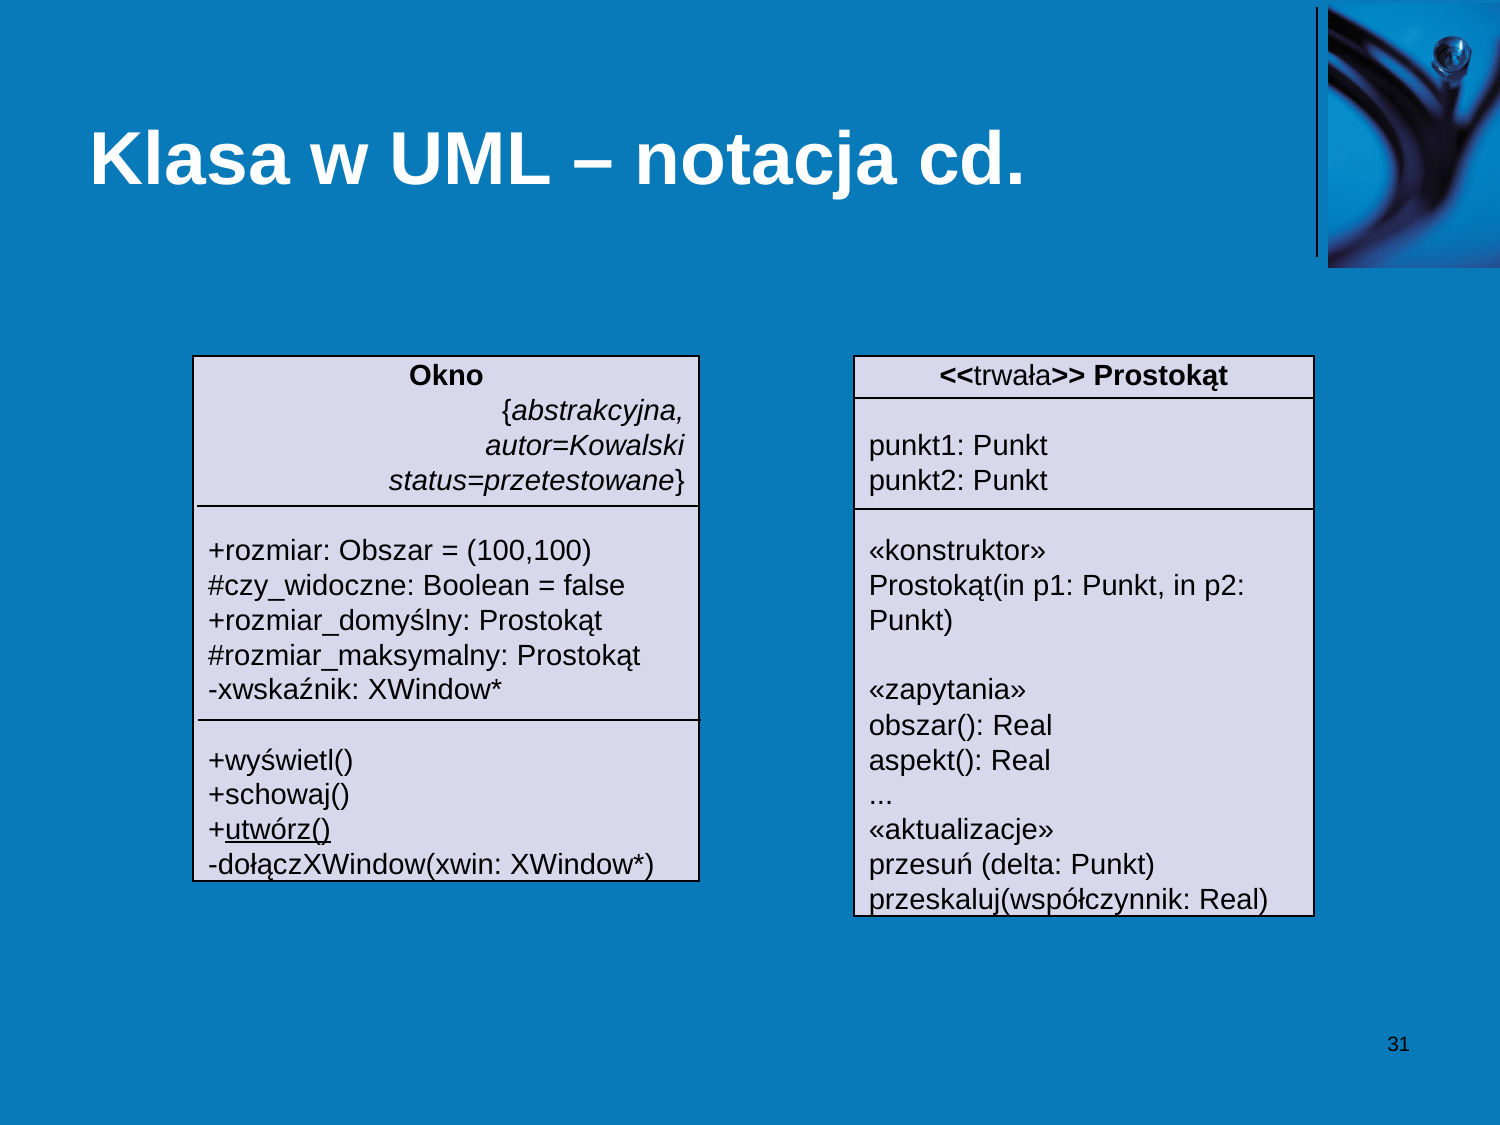

# Klasa w UML – notacja cd.
Okno
{abstrakcyjna,
autor=Kowalski
status=przetestowane}
+rozmiar: Obszar = (100,100)
#czy_widoczne: Boolean = false
+rozmiar_domyślny: Prostokąt
#rozmiar_maksymalny: Prostokąt
-xwskaźnik: XWindow*
+wyświetl()
+schowaj()
+utwórz()
-dołączXWindow(xwin: XWindow*)
<<trwała>> Prostokąt
punkt1: Punkt
punkt2: Punkt
«konstruktor»
Prostokąt(in p1: Punkt, in p2: Punkt)
«zapytania»
obszar(): Real
aspekt(): Real
...
«aktualizacje»
przesuń (delta: Punkt)
przeskaluj(współczynnik: Real)
31